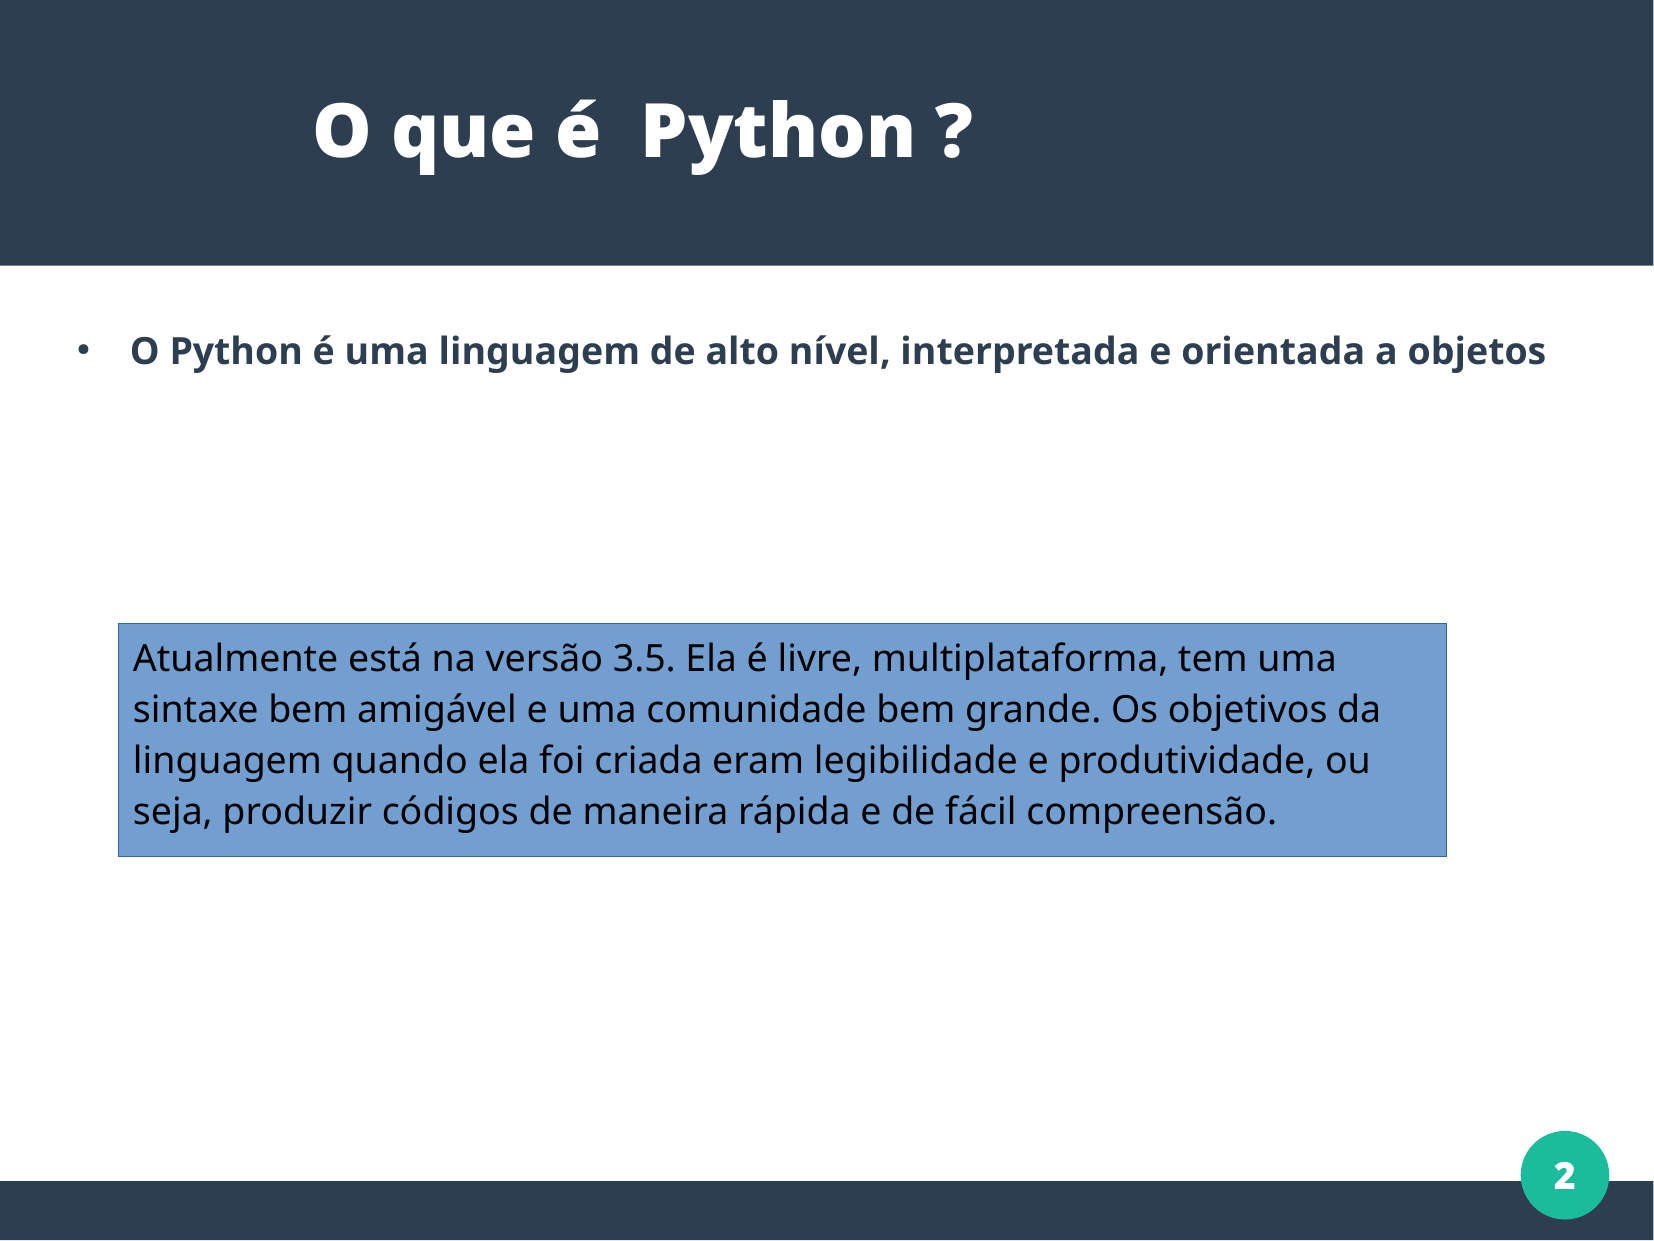

# O que é Python ?
O Python é uma linguagem de alto nível, interpretada e orientada a objetos
Atualmente está na versão 3.5. Ela é livre, multiplataforma, tem uma sintaxe bem amigável e uma comunidade bem grande. Os objetivos da linguagem quando ela foi criada eram legibilidade e produtividade, ou seja, produzir códigos de maneira rápida e de fácil compreensão.
2